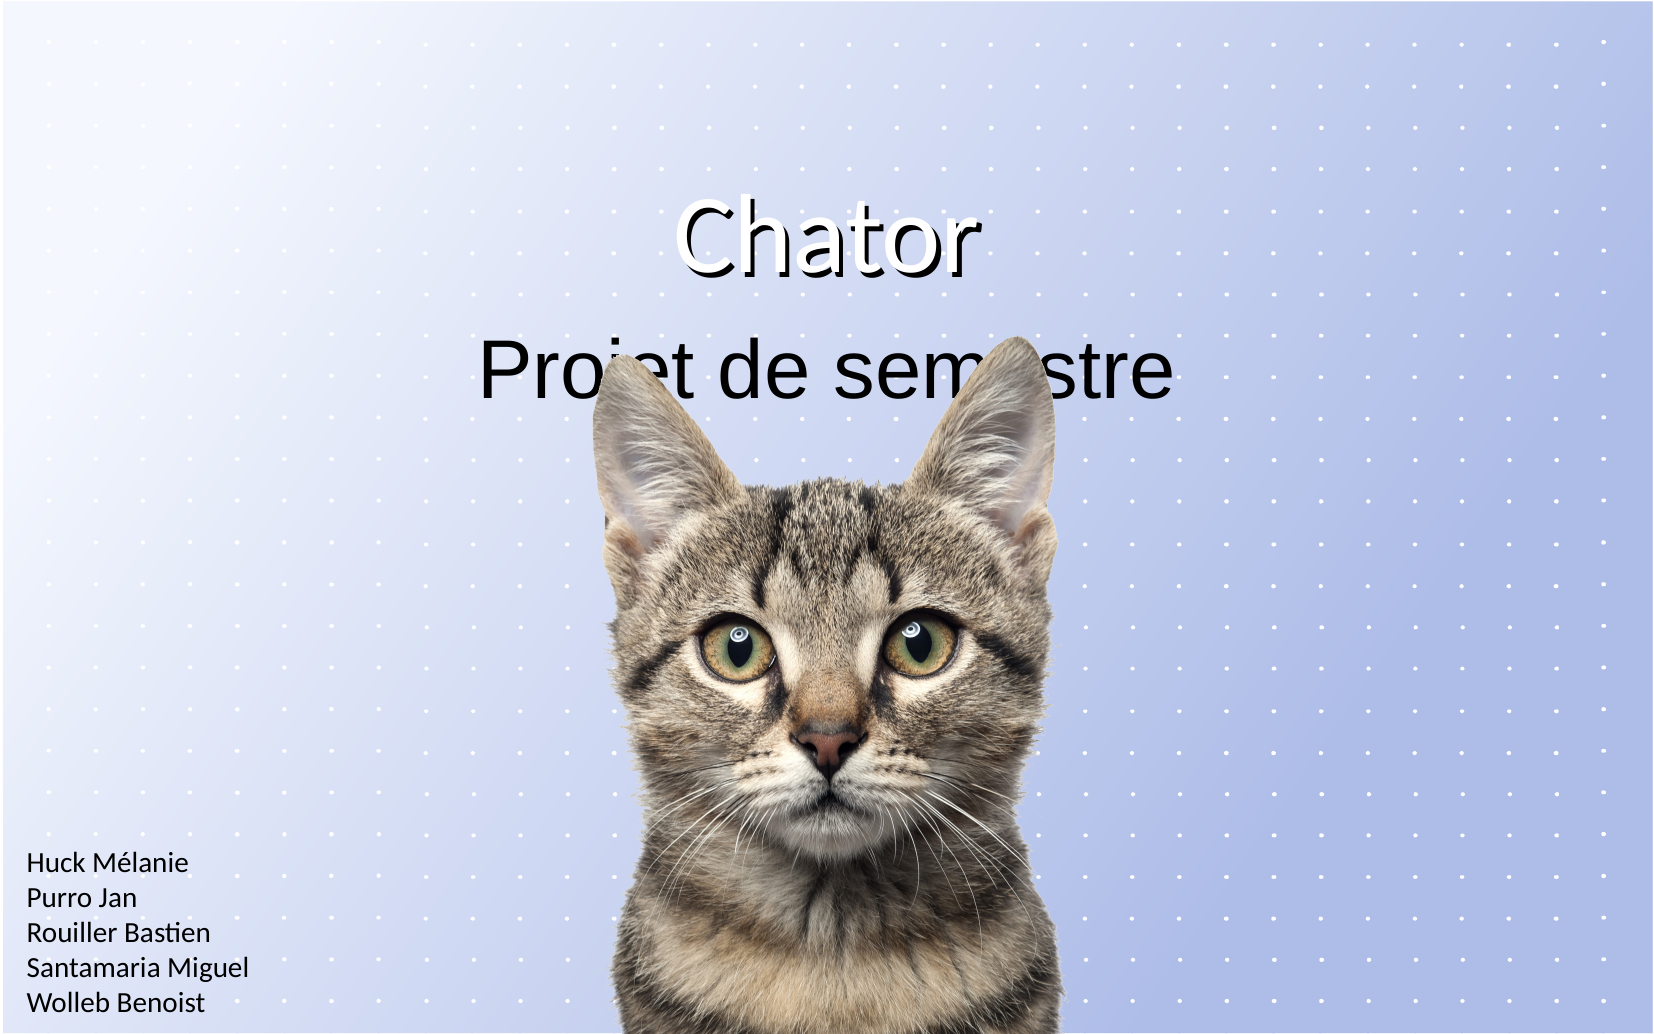

Chator
# Projet de semestre
Huck Mélanie
Purro Jan
Rouiller Bastien
Santamaria Miguel
Wolleb Benoist